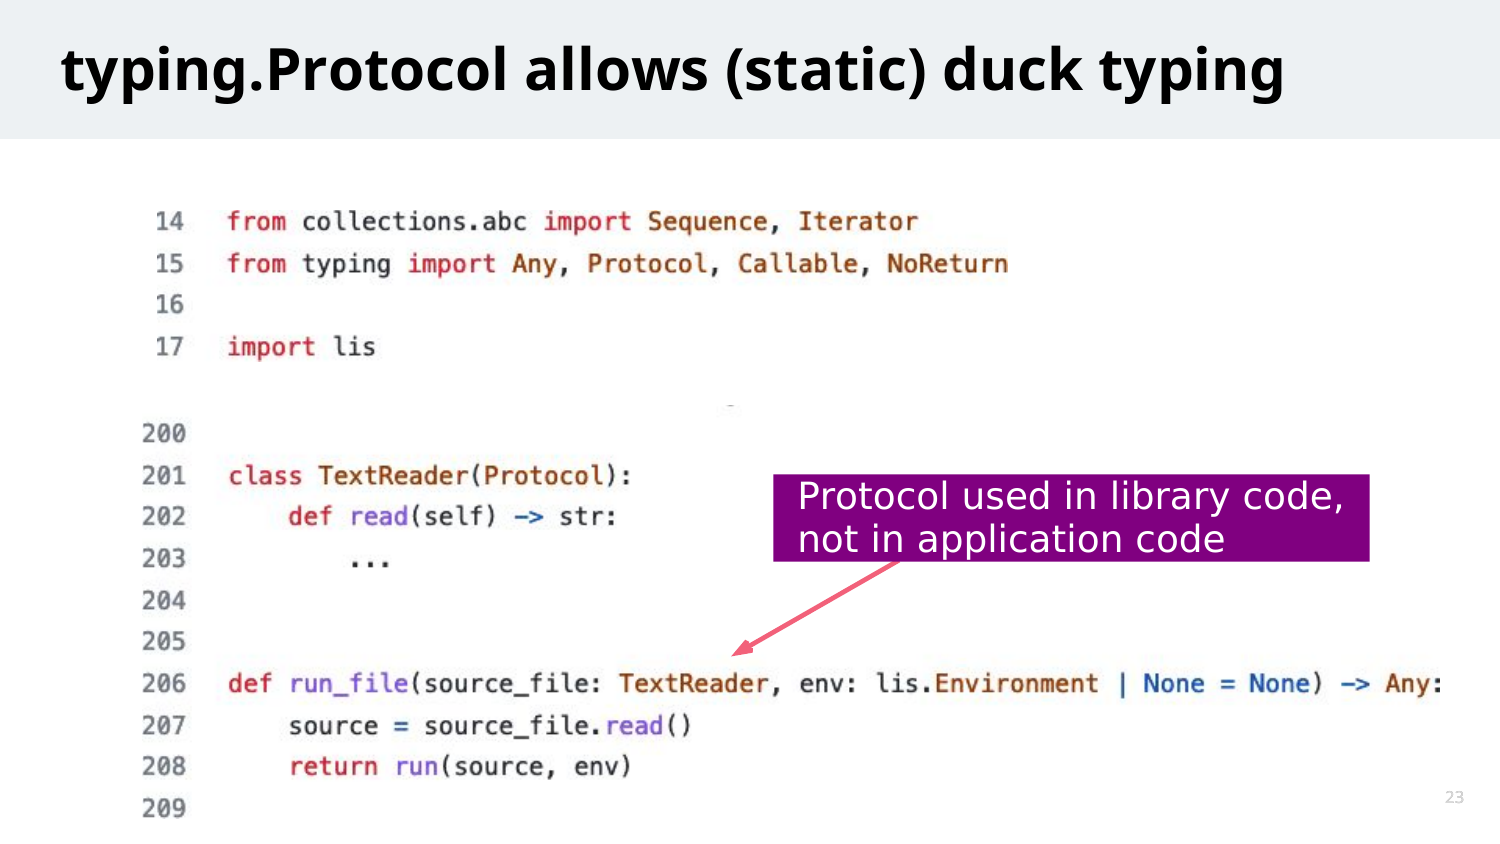

typing.Protocol allows (static) duck typing
Protocol used in library code,
not in application code
23
23